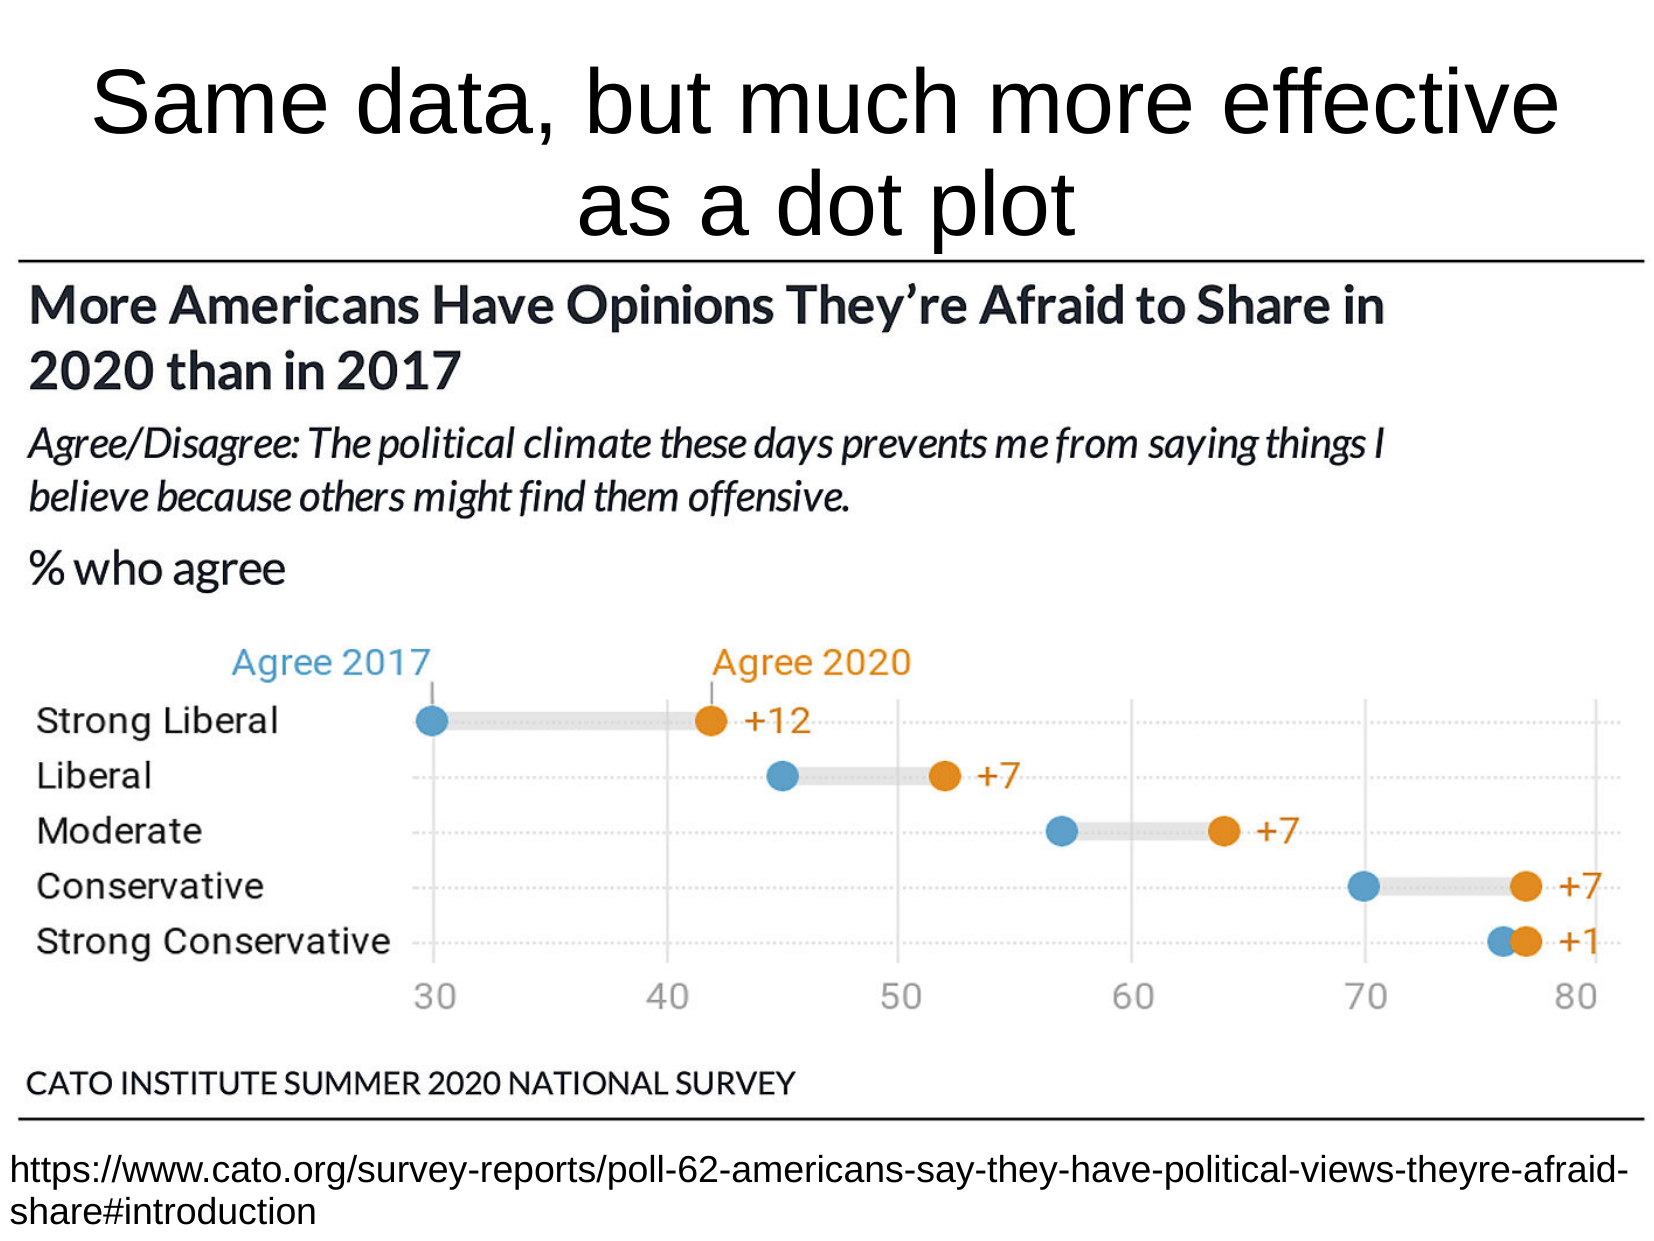

# Same data, but much more effective as a dot plot
https://www.cato.org/survey-reports/poll-62-americans-say-they-have-political-views-theyre-afraid-share#introduction